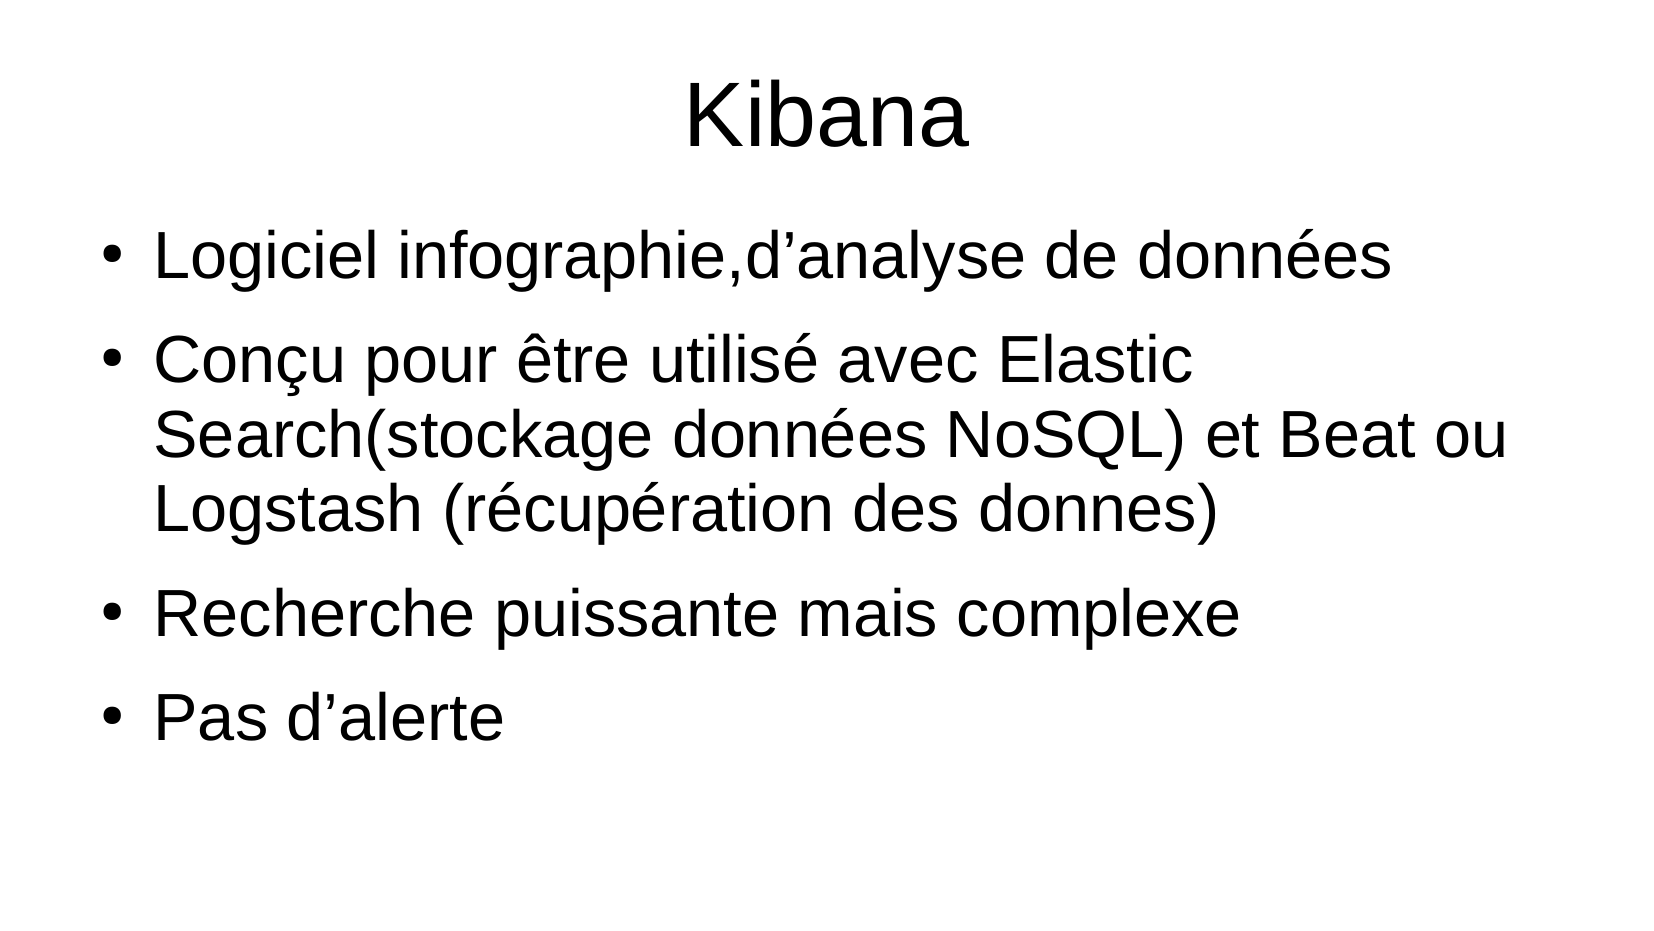

# Kibana
Logiciel infographie,d’analyse de données
Conçu pour être utilisé avec Elastic Search(stockage données NoSQL) et Beat ou Logstash (récupération des donnes)
Recherche puissante mais complexe
Pas d’alerte